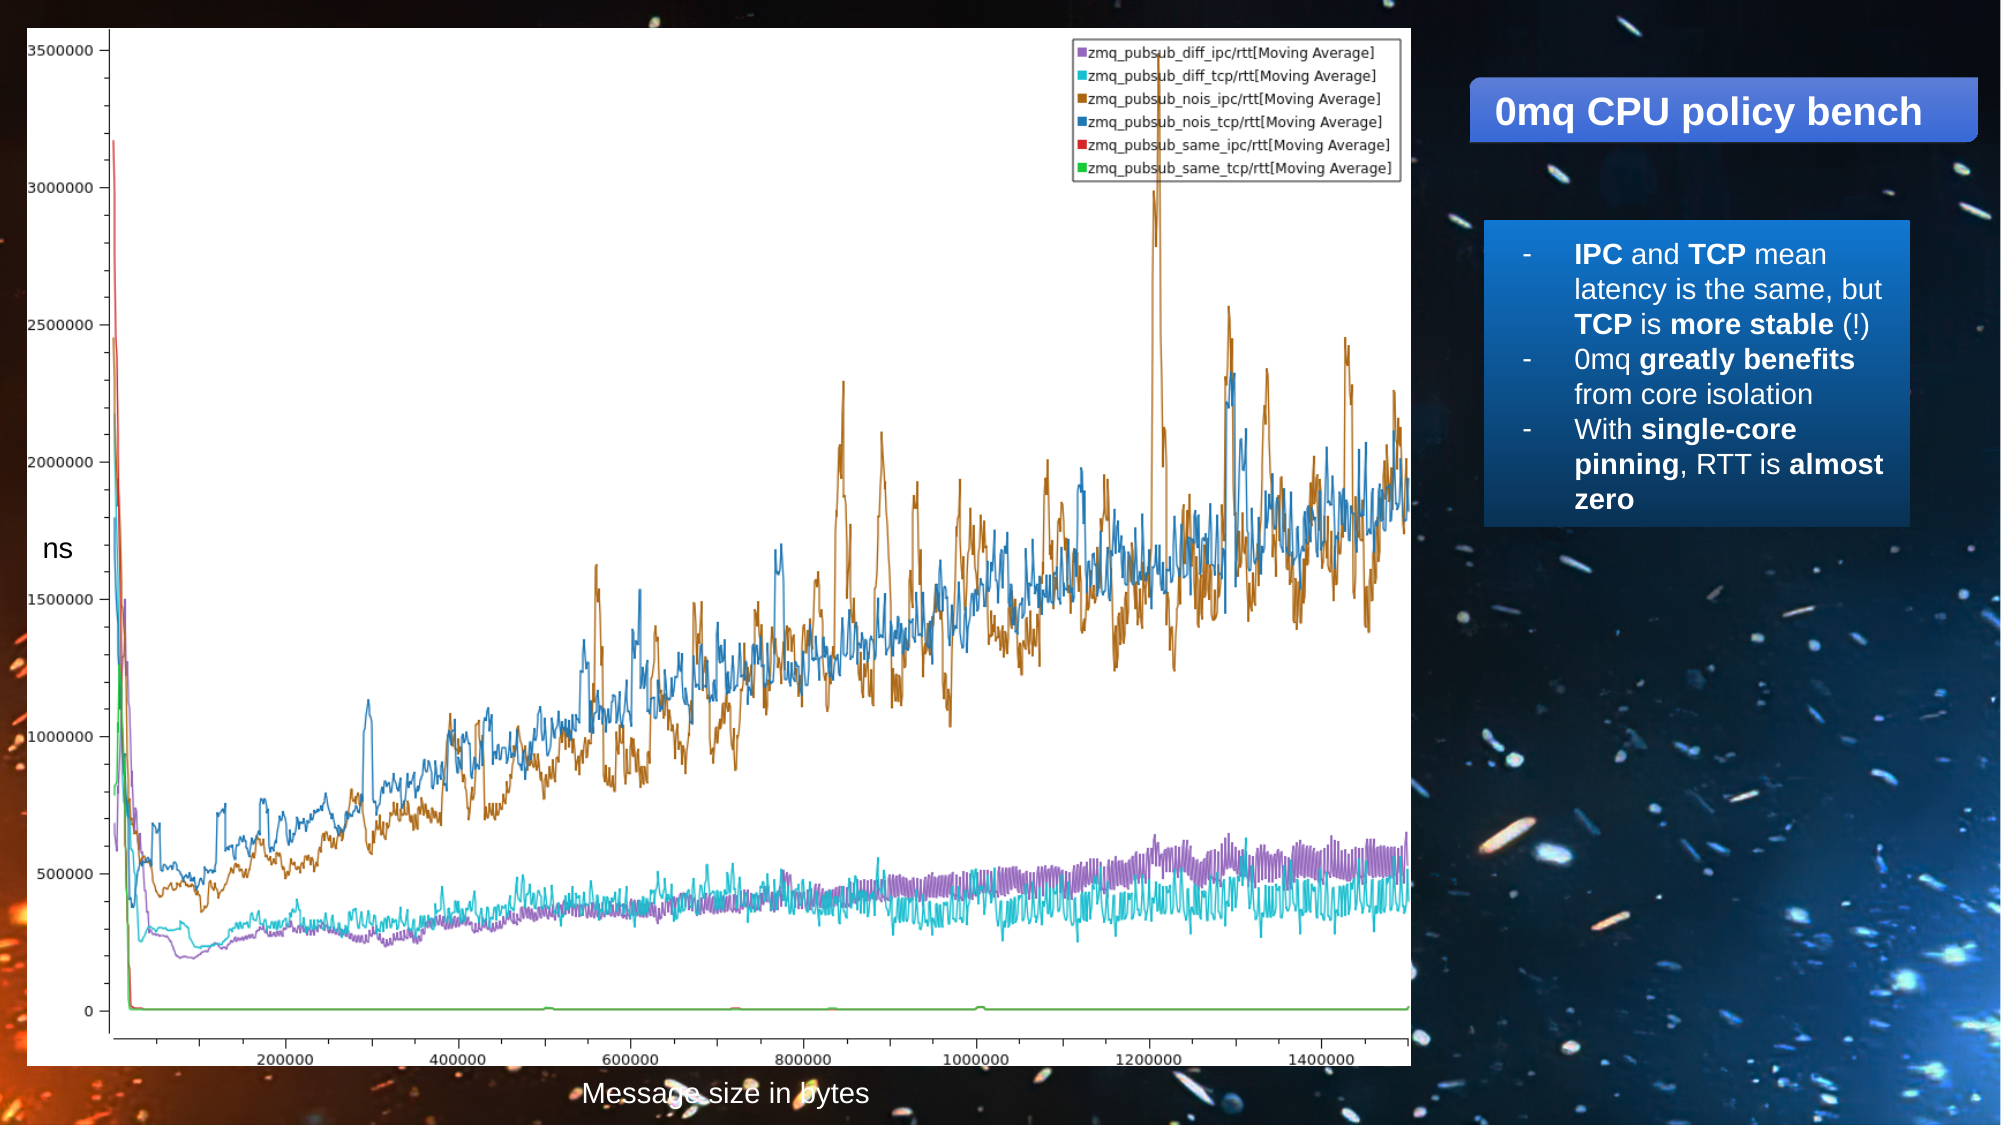

0mq CPU policy bench
IPC and TCP mean latency is the same, but TCP is more stable (!)
0mq greatly benefits from core isolation
With single-core pinning, RTT is almost zero
ns
Message size in bytes